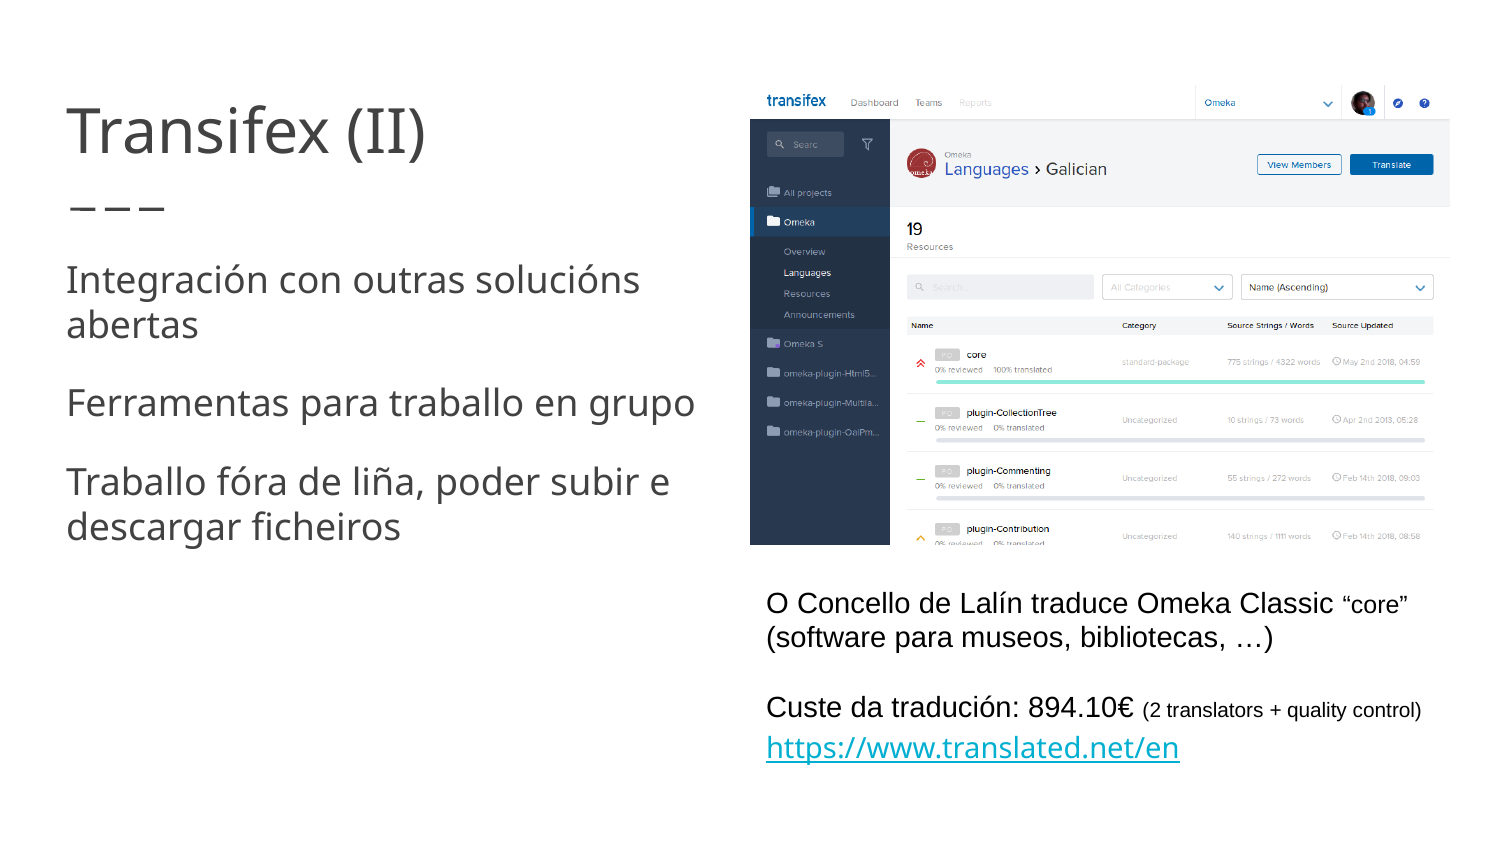

# Transifex (II)
Integración con outras solucións abertas
Ferramentas para traballo en grupo
Traballo fóra de liña, poder subir e descargar ficheiros
O Concello de Lalín traduce Omeka Classic “core” (software para museos, bibliotecas, …)
Custe da tradución: 894.10€ (2 translators + quality control)
https://www.translated.net/en